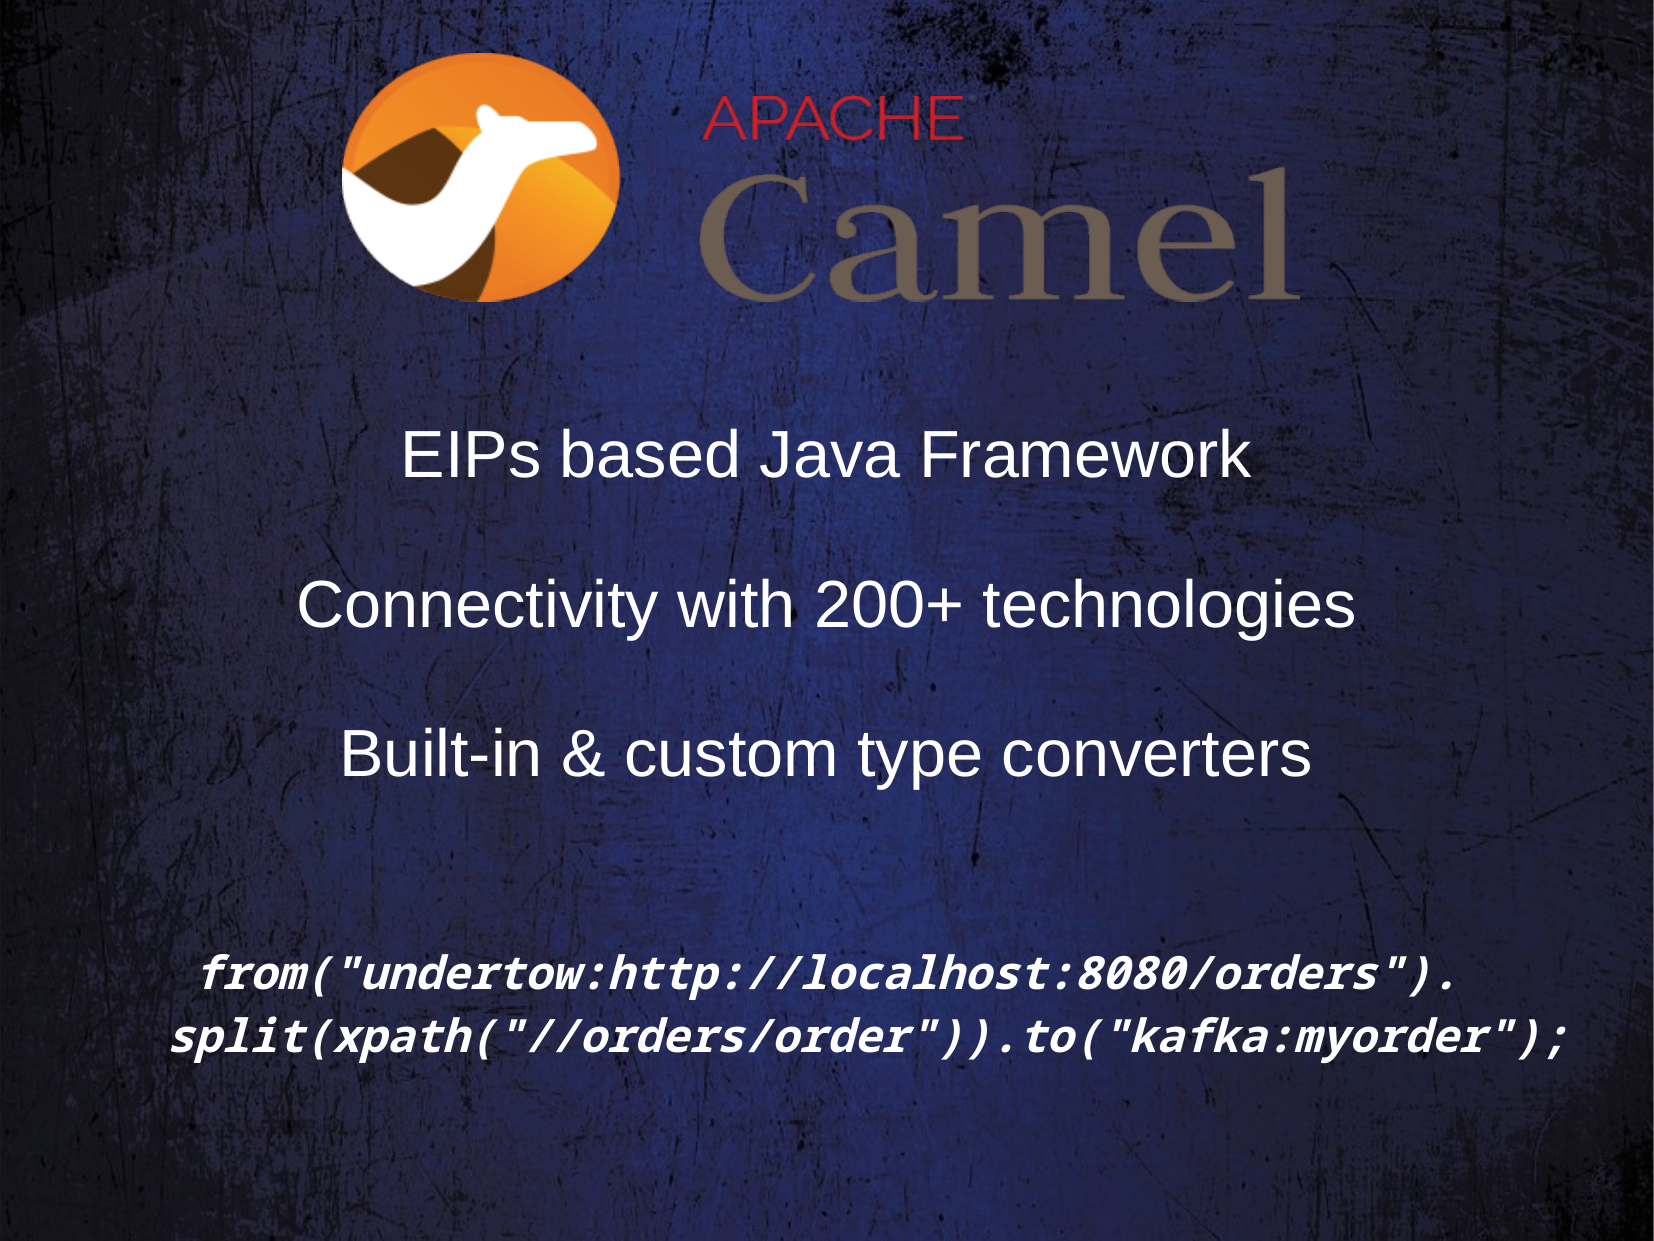

EIPs based Java Framework
Connectivity with 200+ technologies
Built-in & custom type converters
from("undertow:http://localhost:8080/orders").
 split(xpath("//orders/order")).to("kafka:myorder");